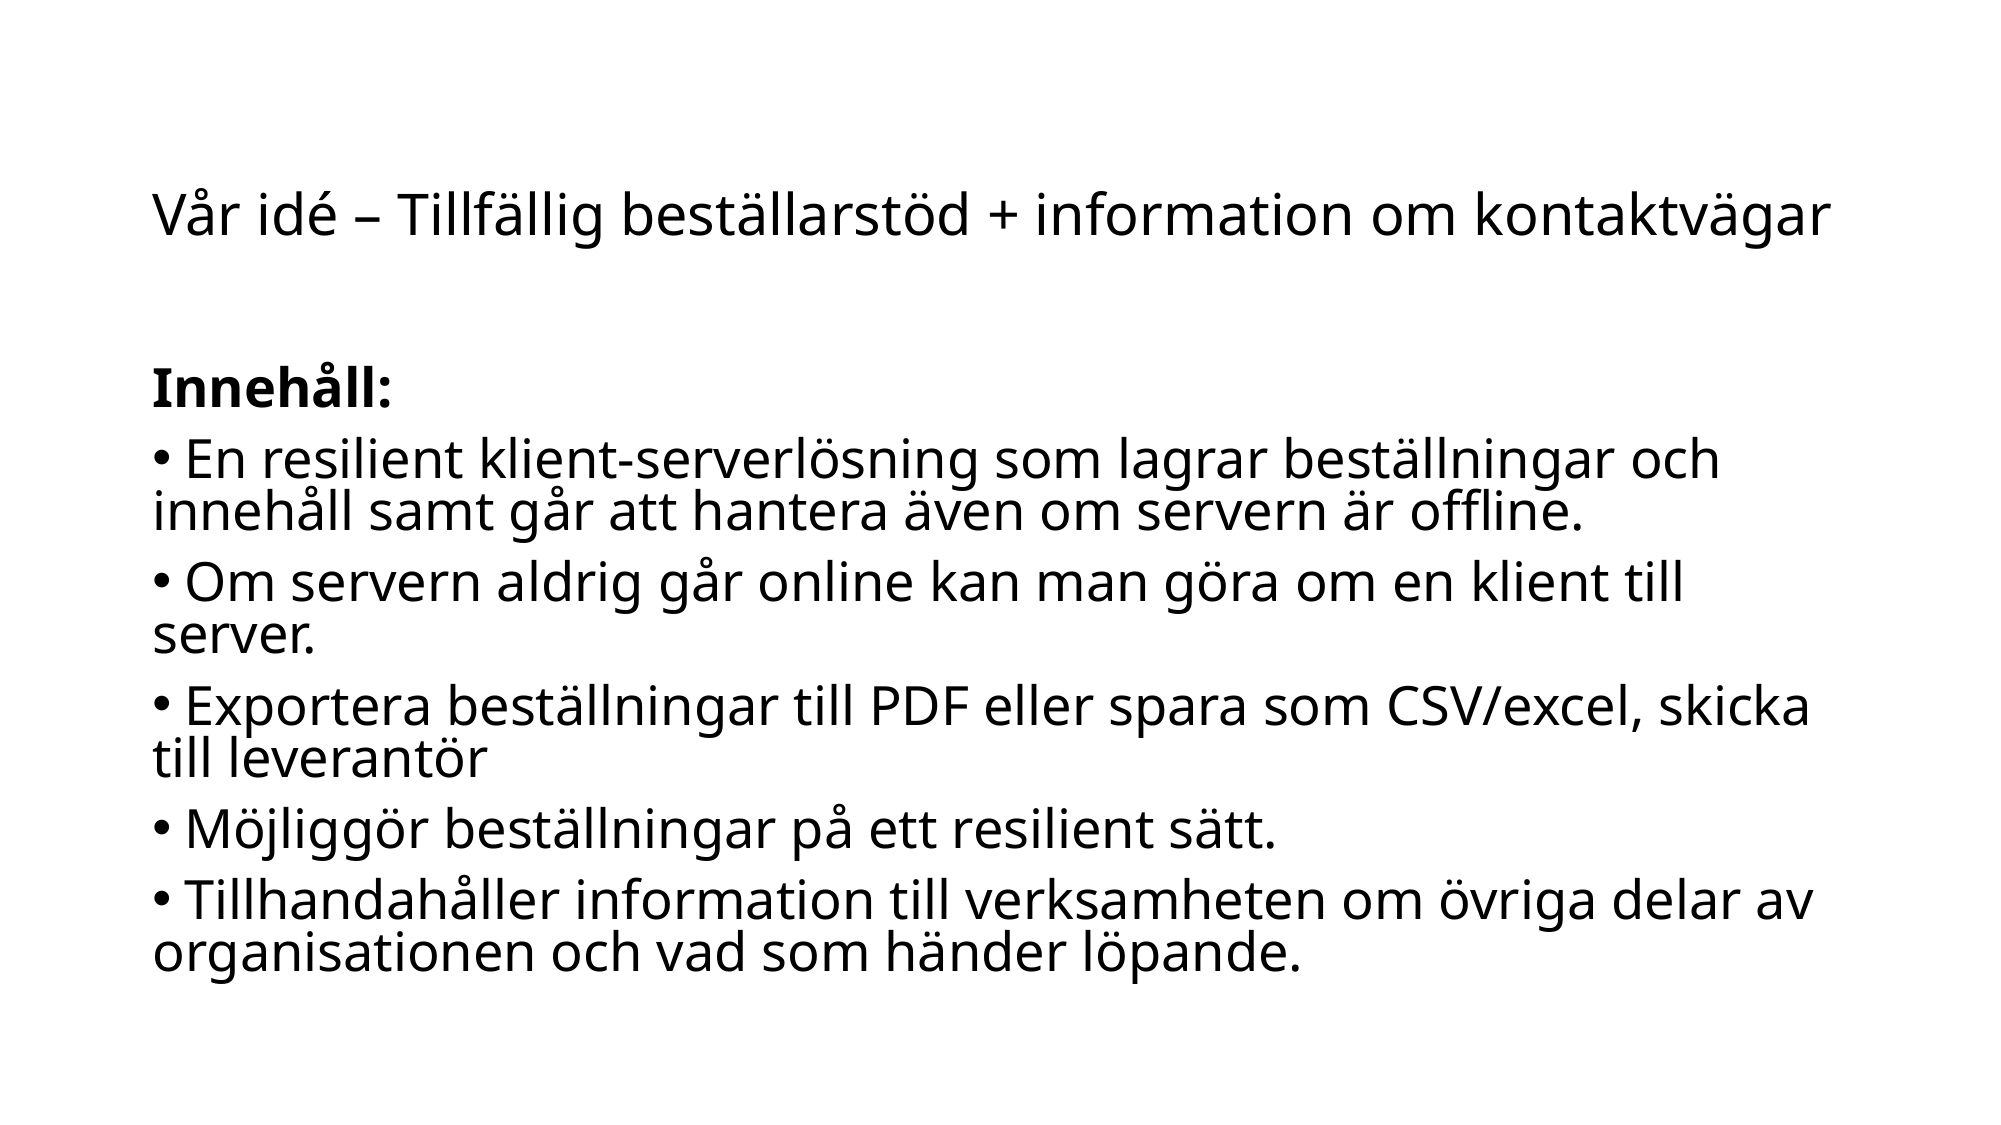

# Vår idé – Tillfällig beställarstöd + information om kontaktvägar
Innehåll:
 En resilient klient-serverlösning som lagrar beställningar och innehåll samt går att hantera även om servern är offline.
 Om servern aldrig går online kan man göra om en klient till server.
 Exportera beställningar till PDF eller spara som CSV/excel, skicka till leverantör
 Möjliggör beställningar på ett resilient sätt.
 Tillhandahåller information till verksamheten om övriga delar av organisationen och vad som händer löpande.